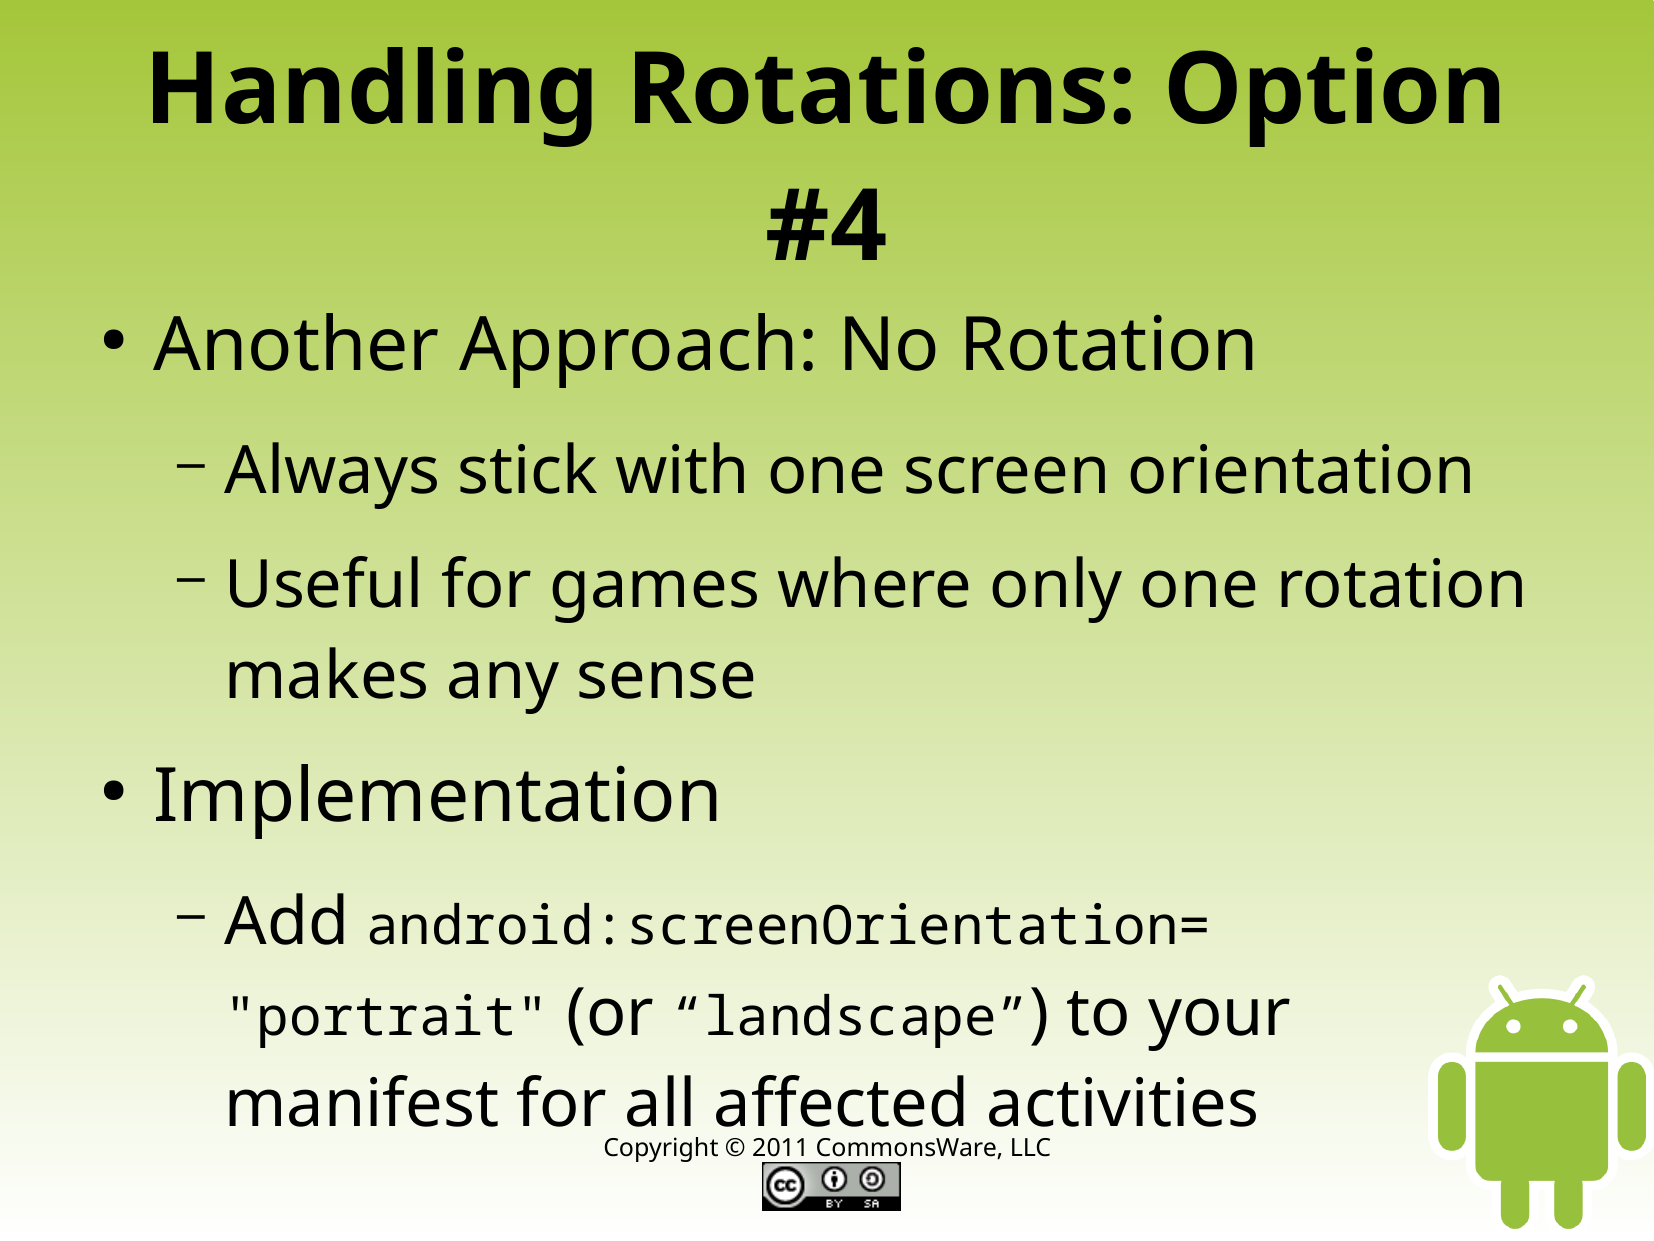

# Handling Rotations: Option #4
Another Approach: No Rotation
Always stick with one screen orientation
Useful for games where only one rotation makes any sense
Implementation
Add android:screenOrientation=
"portrait" (or “landscape”) to your
manifest for all affected activities